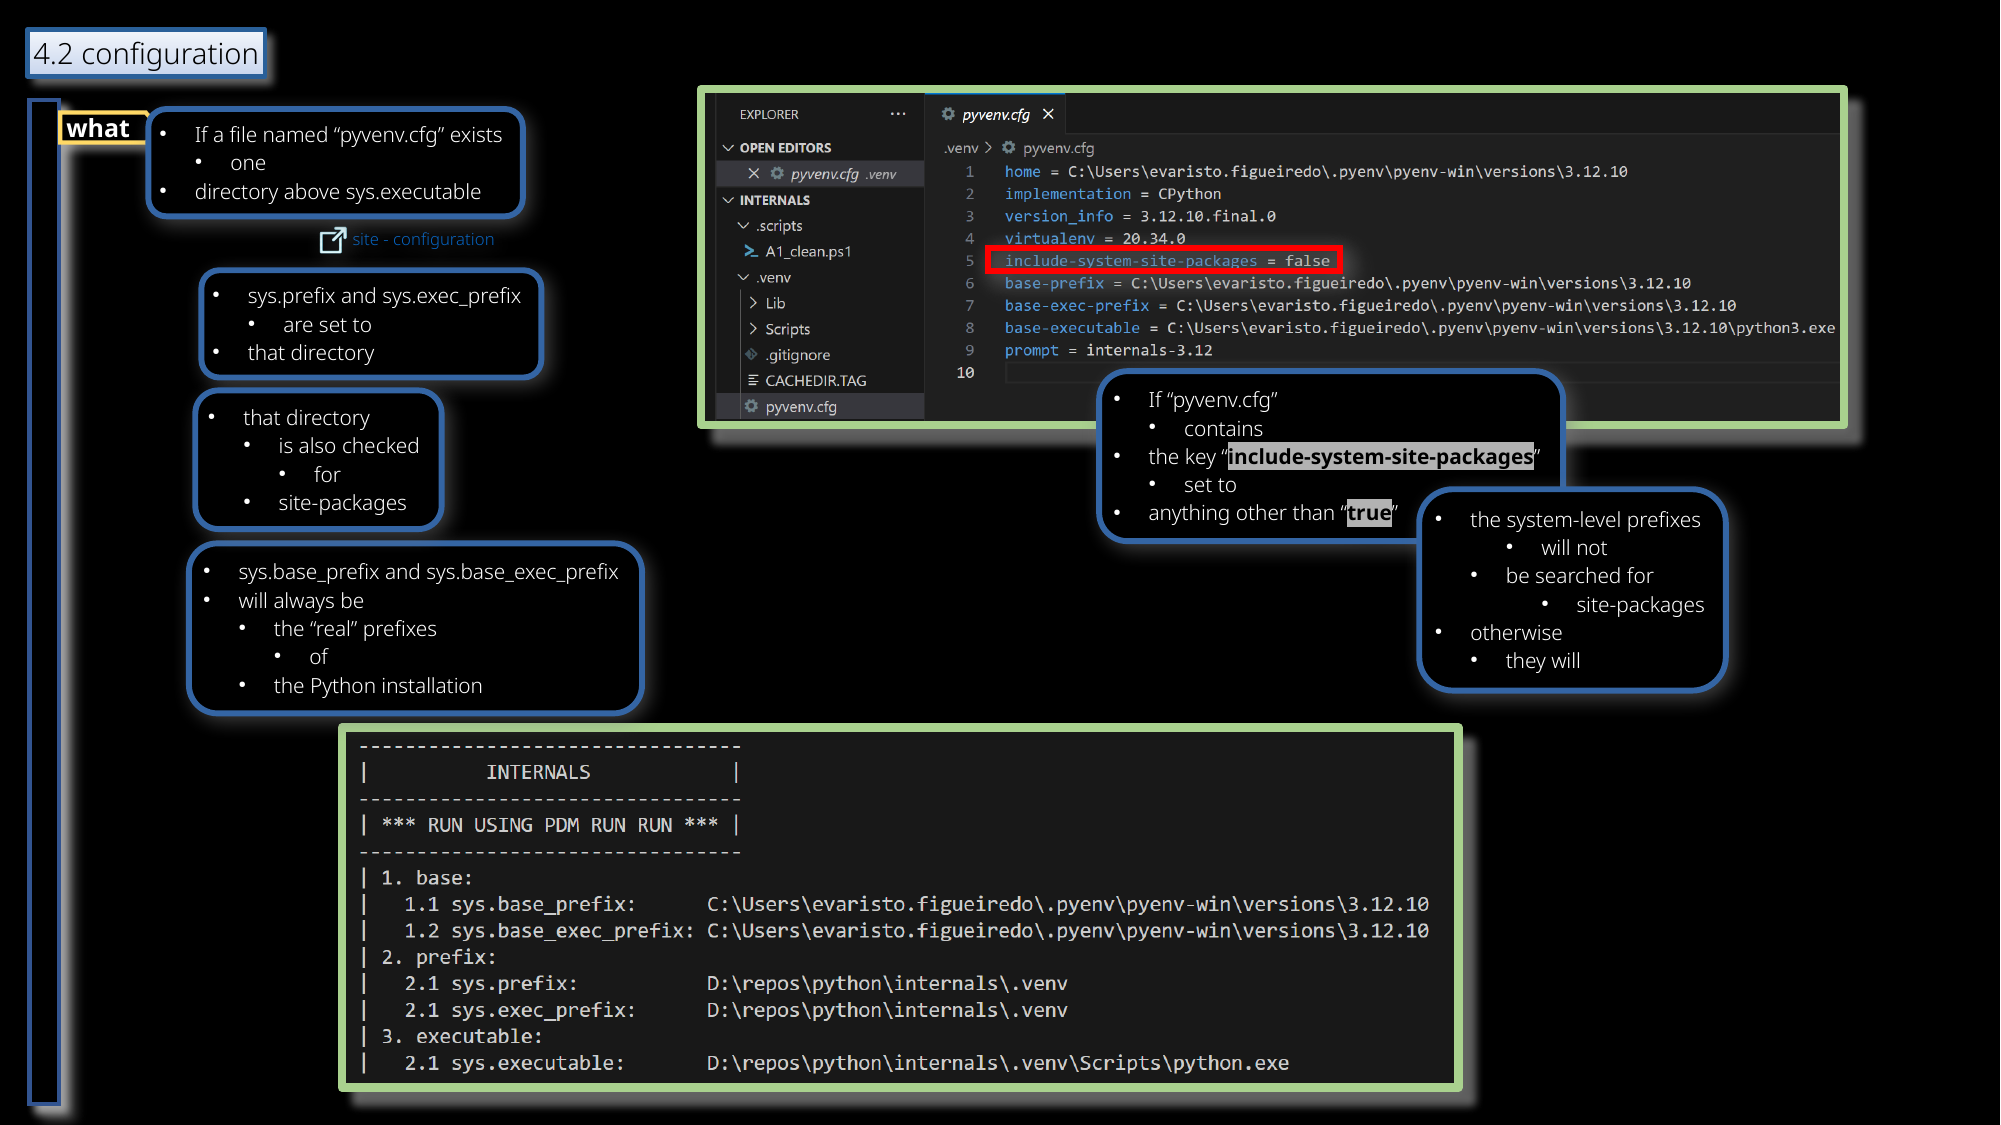

# 3. profile
4.2 configuration
If a file named “pyvenv.cfg” exists
one
directory above sys.executable
what
site - configuration
sys.prefix and sys.exec_prefix
are set to
that directory
If “pyvenv.cfg”
contains
the key “include-system-site-packages”
set to
anything other than “true”
that directory
is also checked
for
site-packages
the system-level prefixes
will not
be searched for
site-packages
otherwise
they will
sys.base_prefix and sys.base_exec_prefix
will always be
the “real” prefixes
of
the Python installation